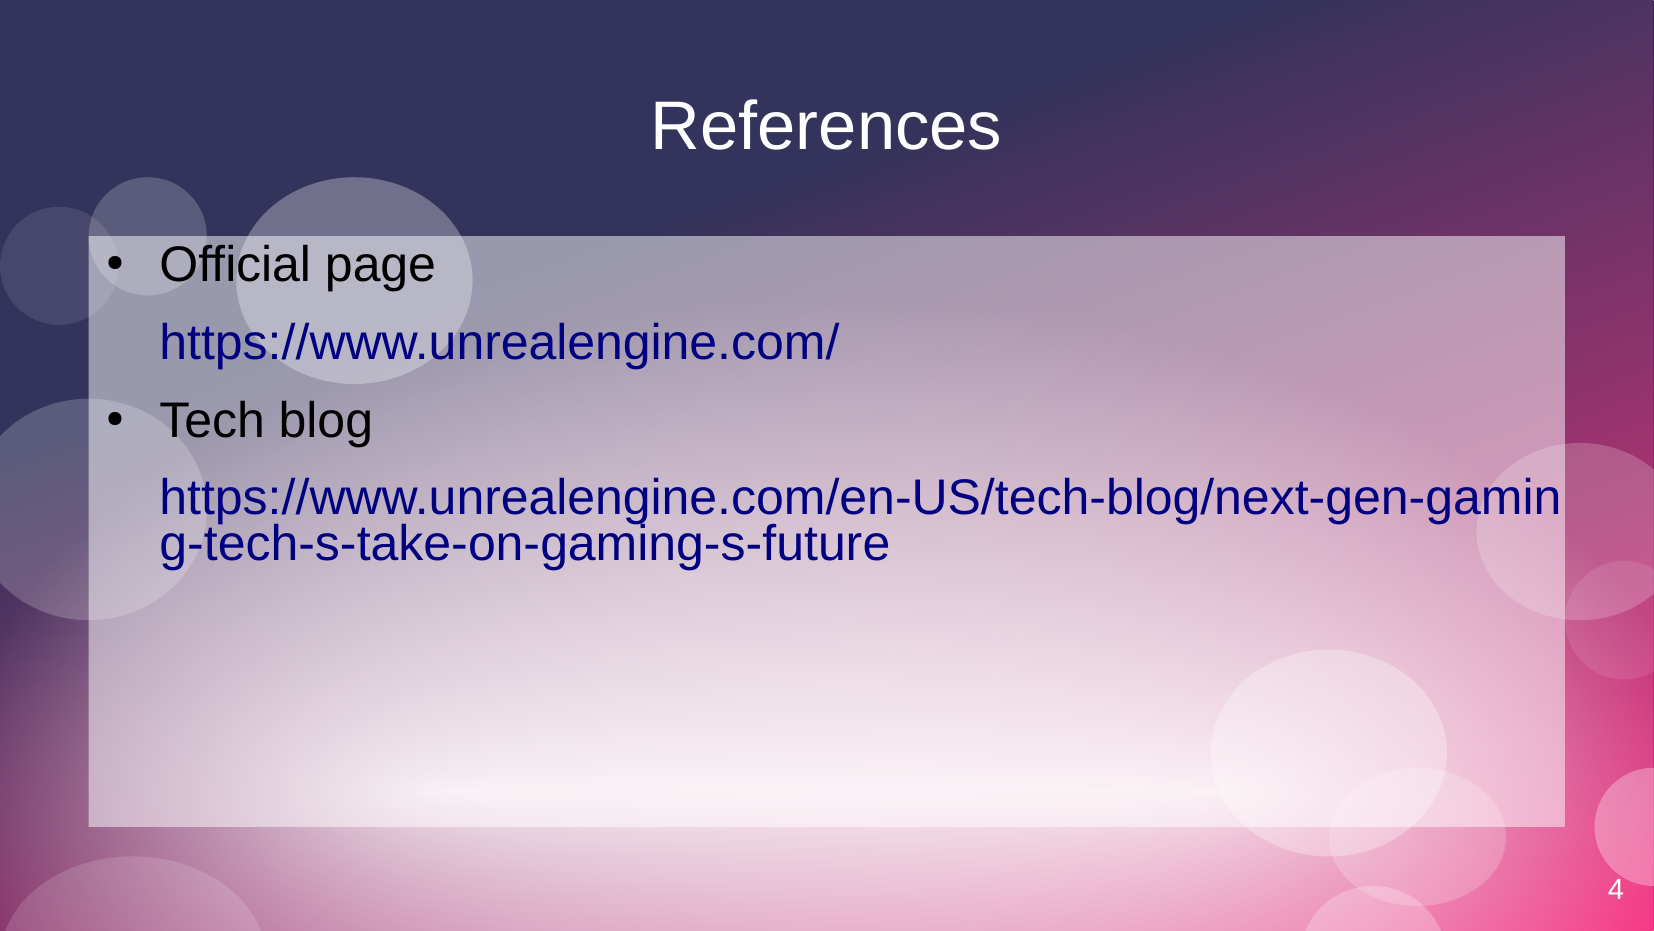

# References
Official page
https://www.unrealengine.com/
Tech blog
https://www.unrealengine.com/en-US/tech-blog/next-gen-gaming-tech-s-take-on-gaming-s-future